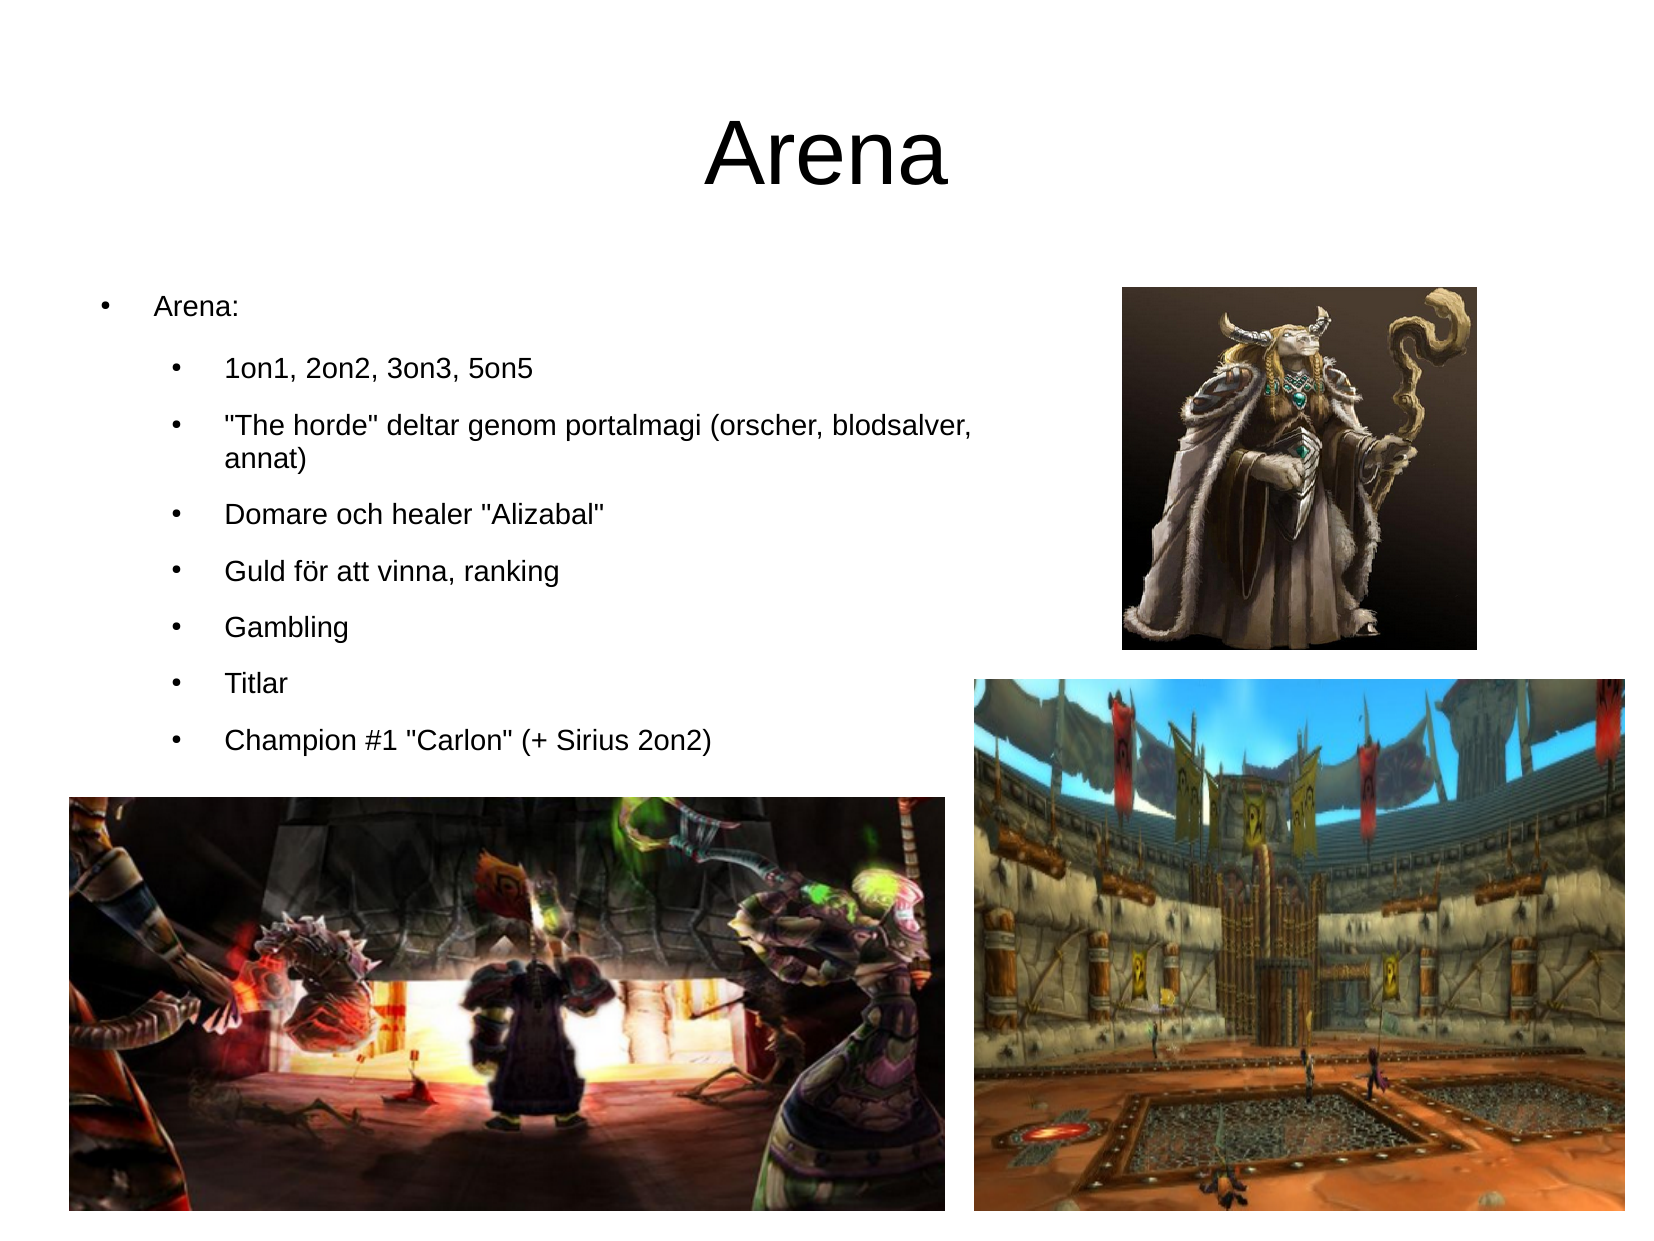

# Arena
Arena:
1on1, 2on2, 3on3, 5on5
"The horde" deltar genom portalmagi (orscher, blodsalver, annat)
Domare och healer "Alizabal"
Guld för att vinna, ranking
Gambling
Titlar
Champion #1 "Carlon" (+ Sirius 2on2)